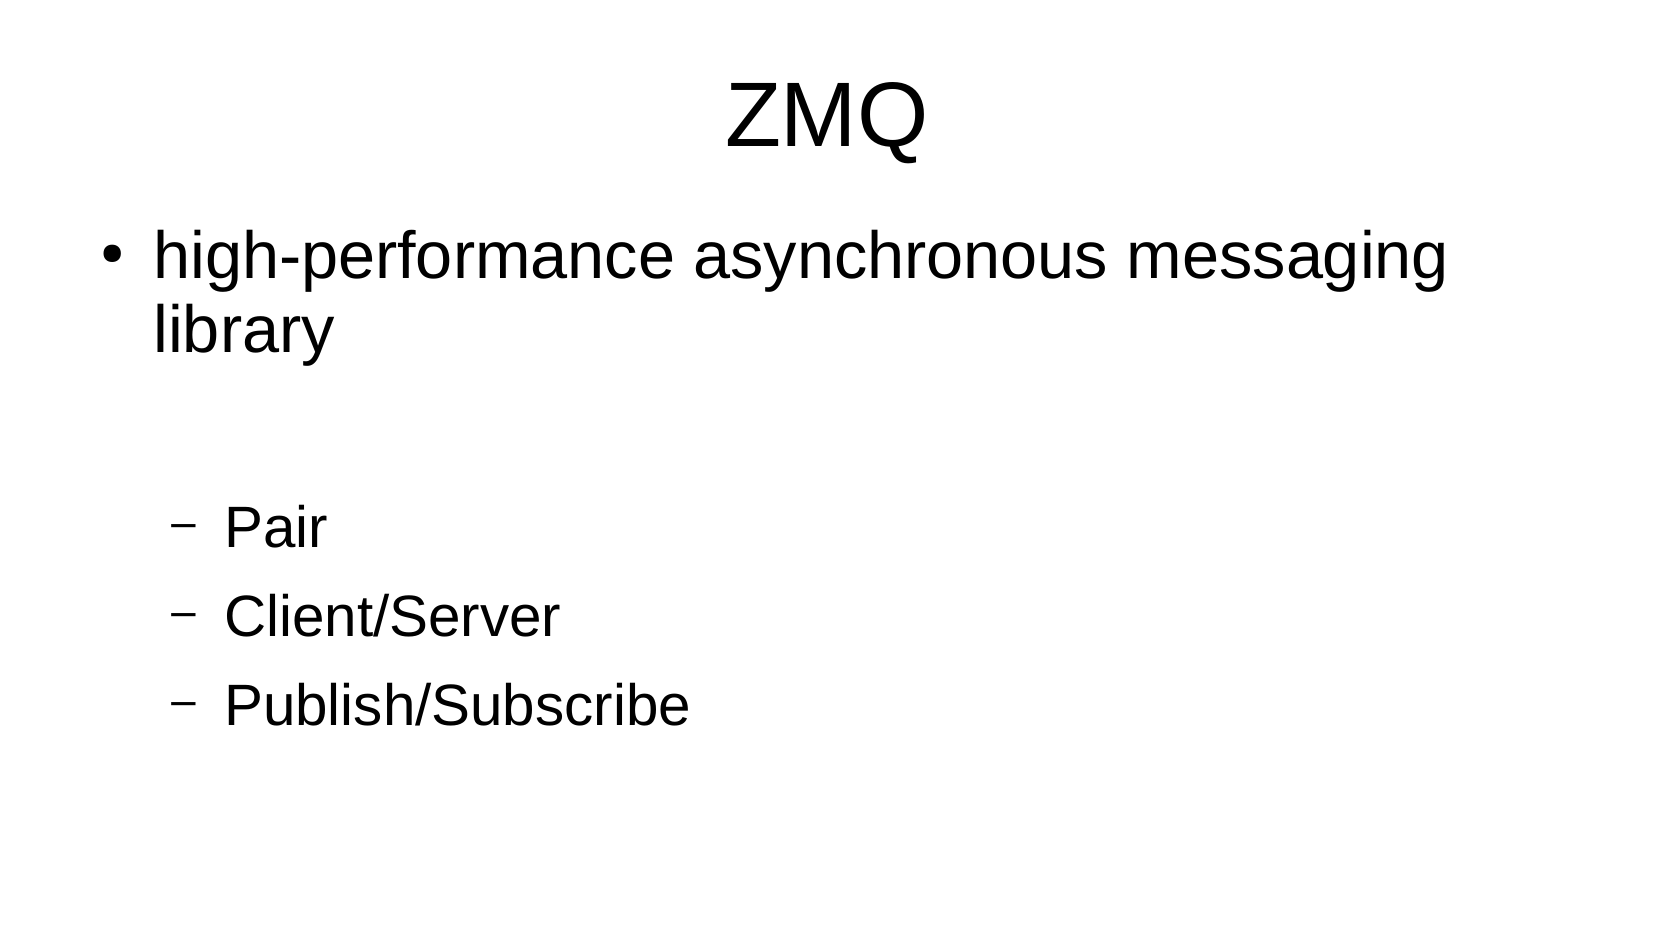

# ZMQ
high-performance asynchronous messaging library
Pair
Client/Server
Publish/Subscribe